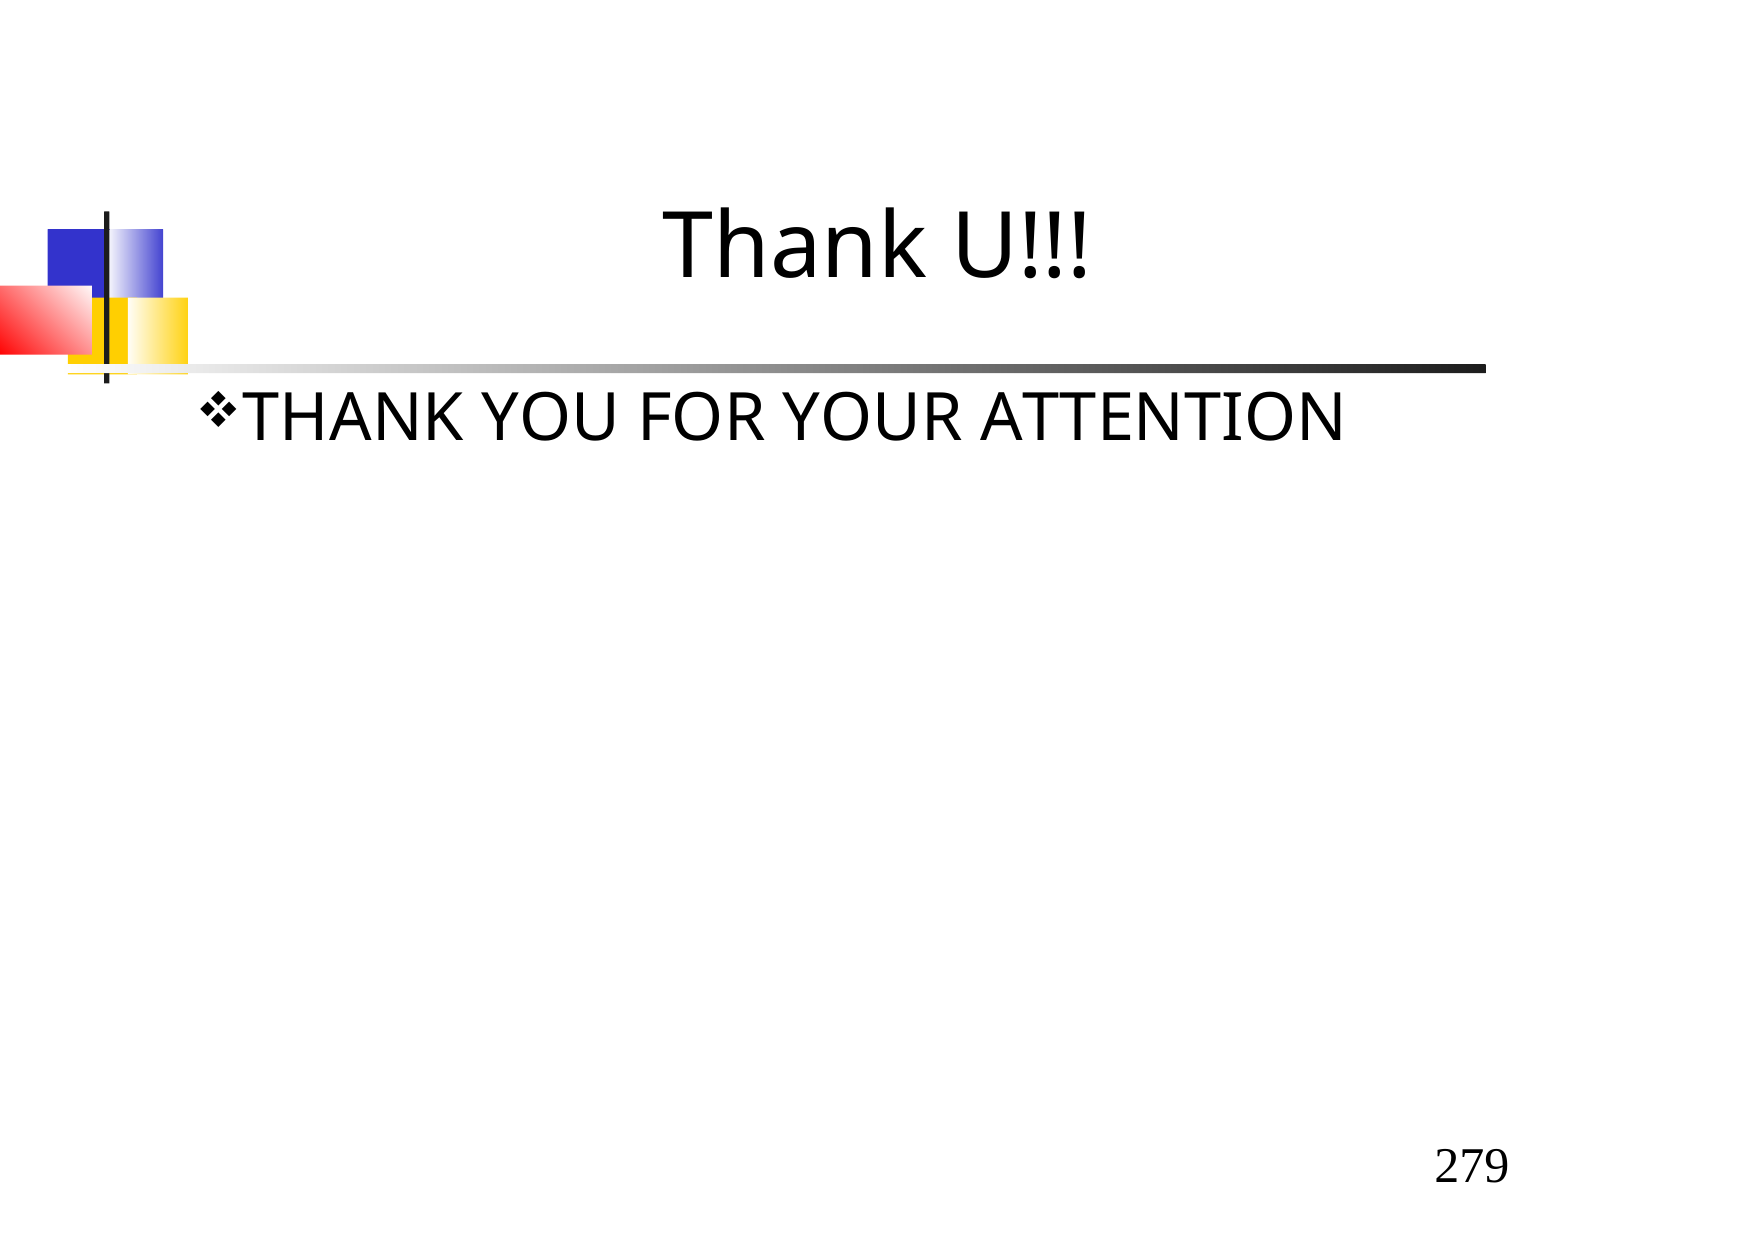

# Thank U!!!
THANK YOU FOR YOUR ATTENTION